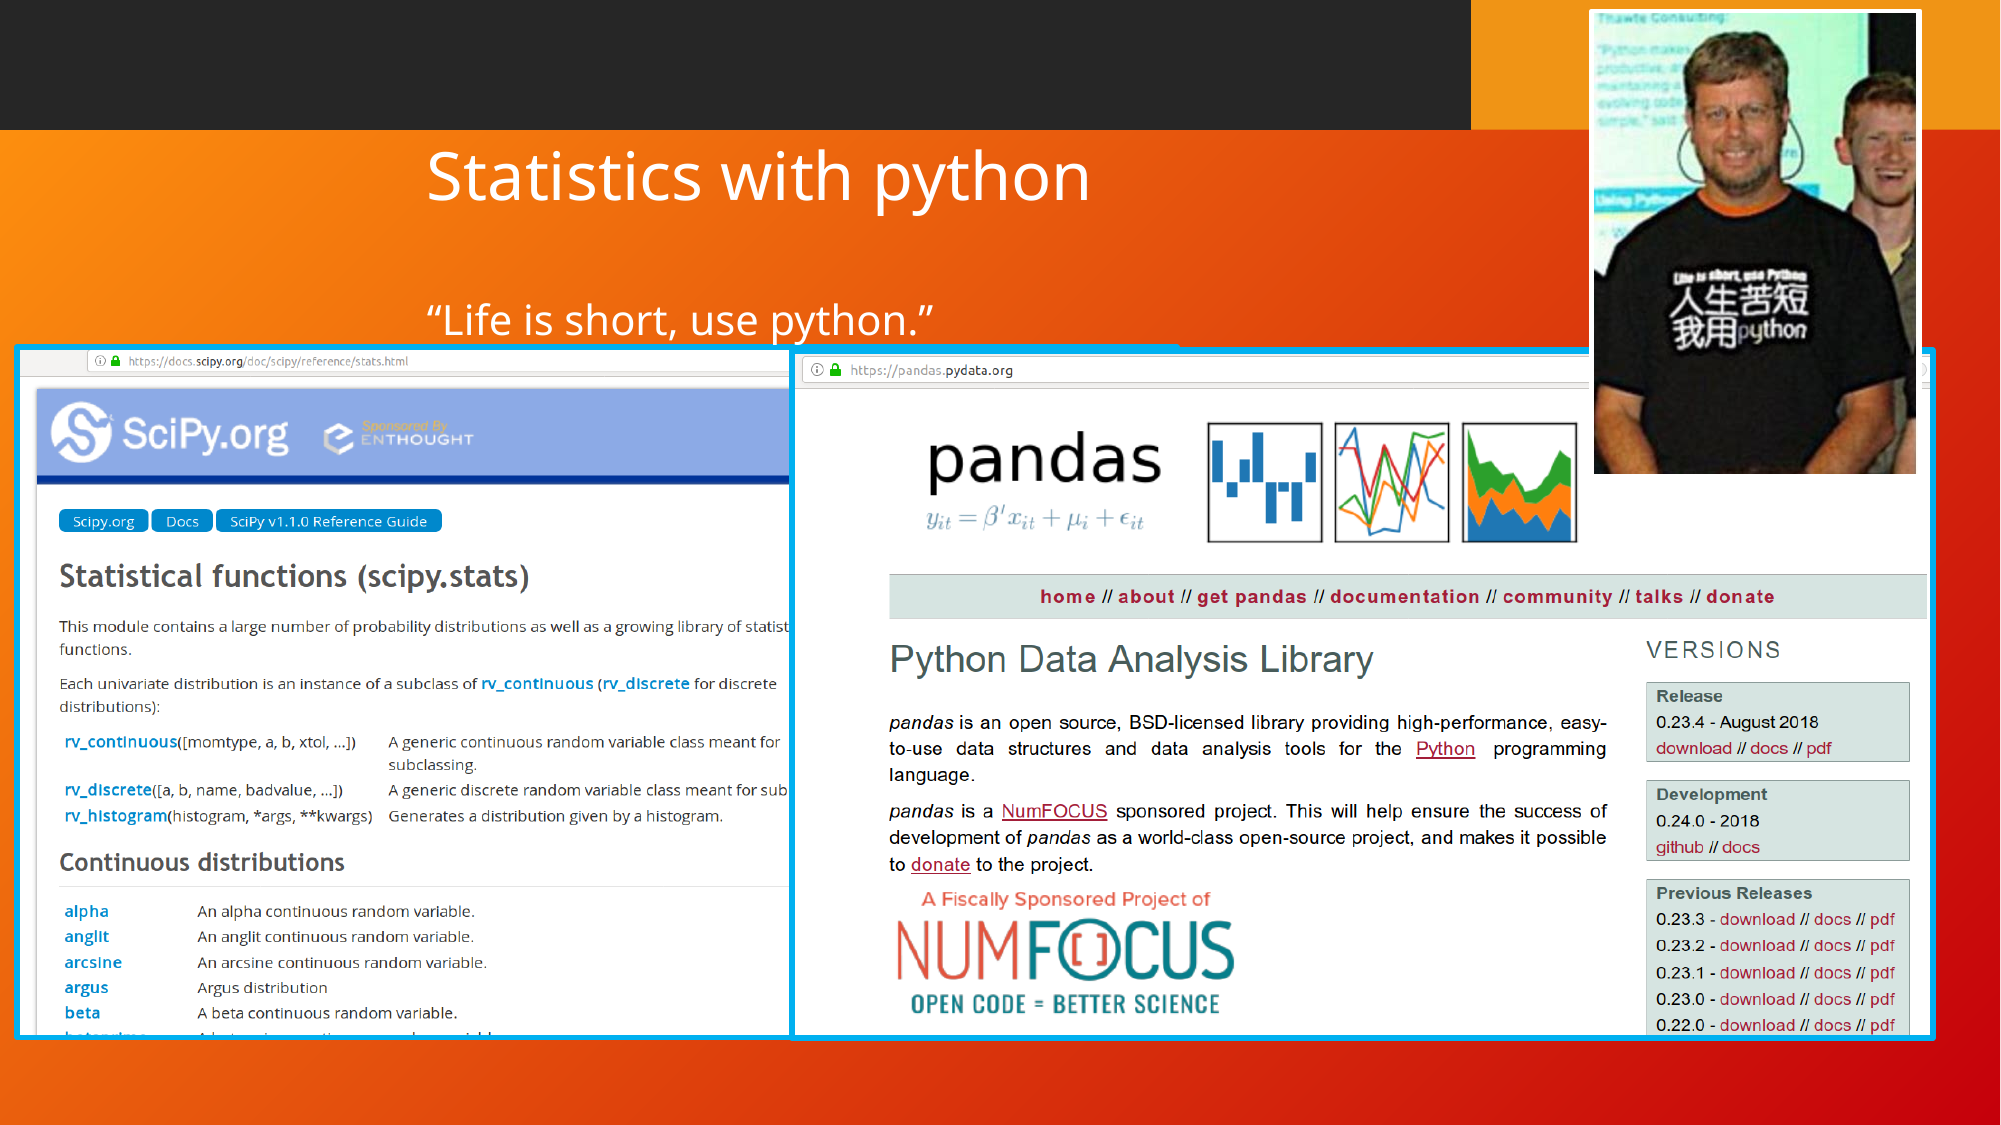

Statistics with python
“Life is short, use python.”